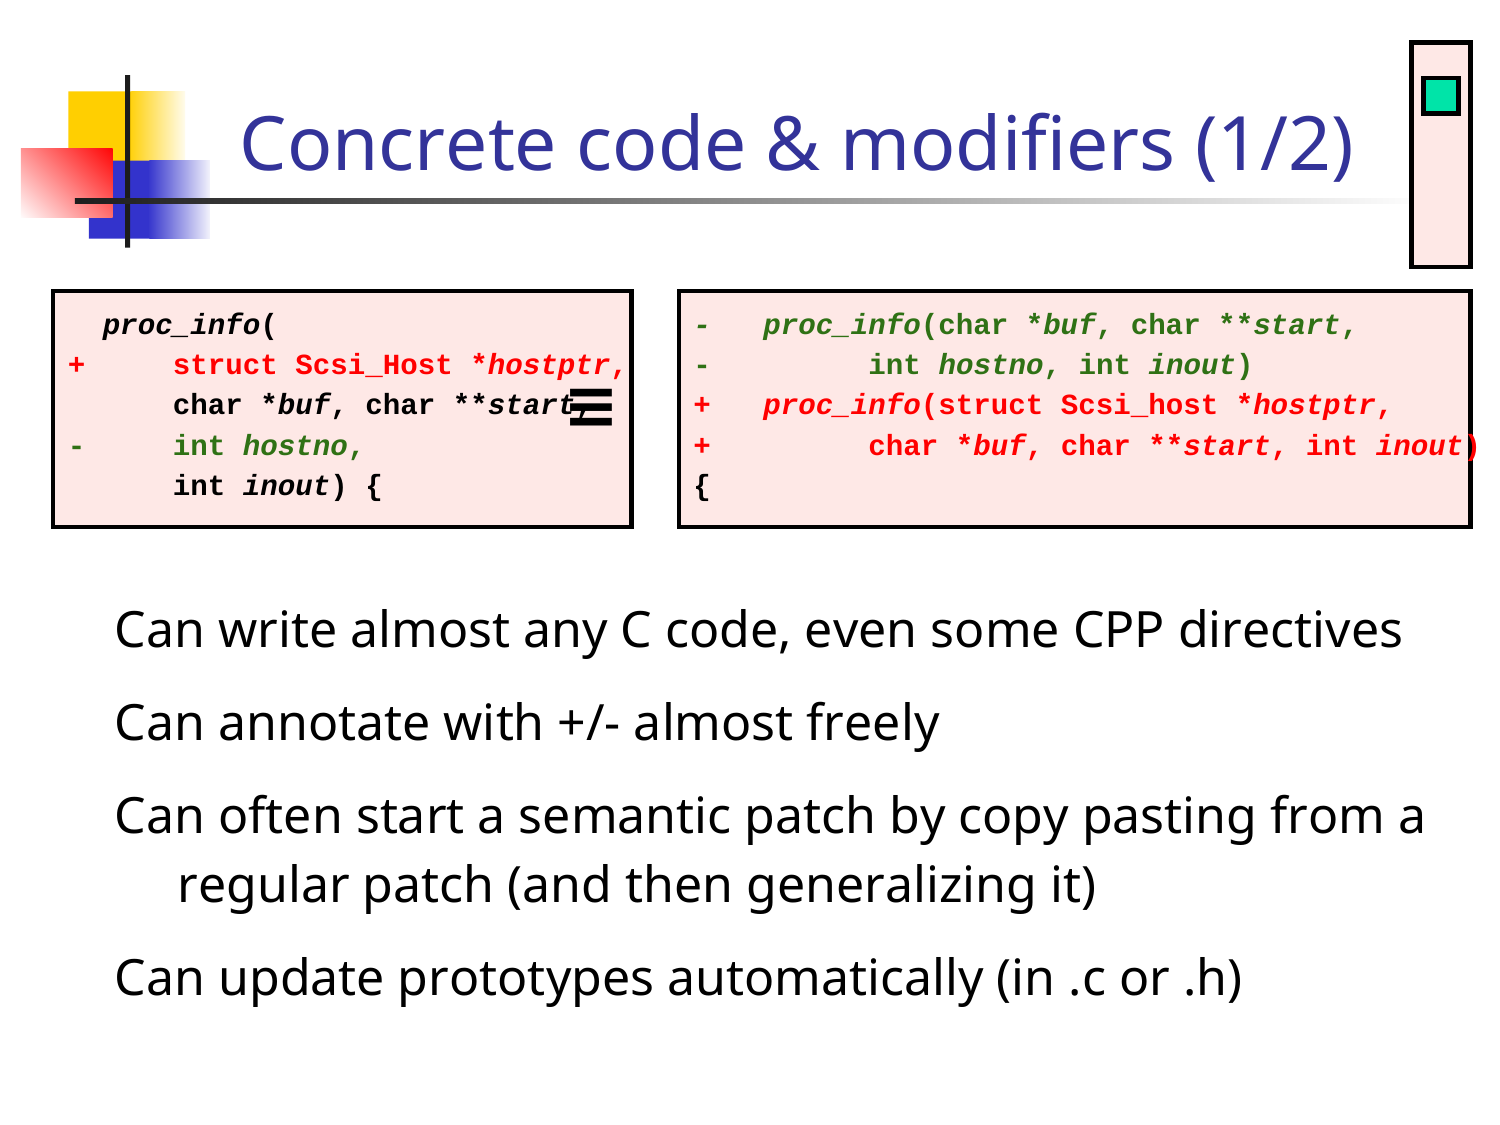

# Concrete code & modifiers (1/2)
 proc_info(
+ struct Scsi_Host *hostptr,
 char *buf, char **start,
- int hostno,
 int inout) {
- proc_info(char *buf, char **start,
- int hostno, int inout)
+ proc_info(struct Scsi_host *hostptr,
+ char *buf, char **start, int inout)
{
≡
Can write almost any C code, even some CPP directives
Can annotate with +/- almost freely
Can often start a semantic patch by copy pasting from a regular patch (and then generalizing it)
Can update prototypes automatically (in .c or .h)